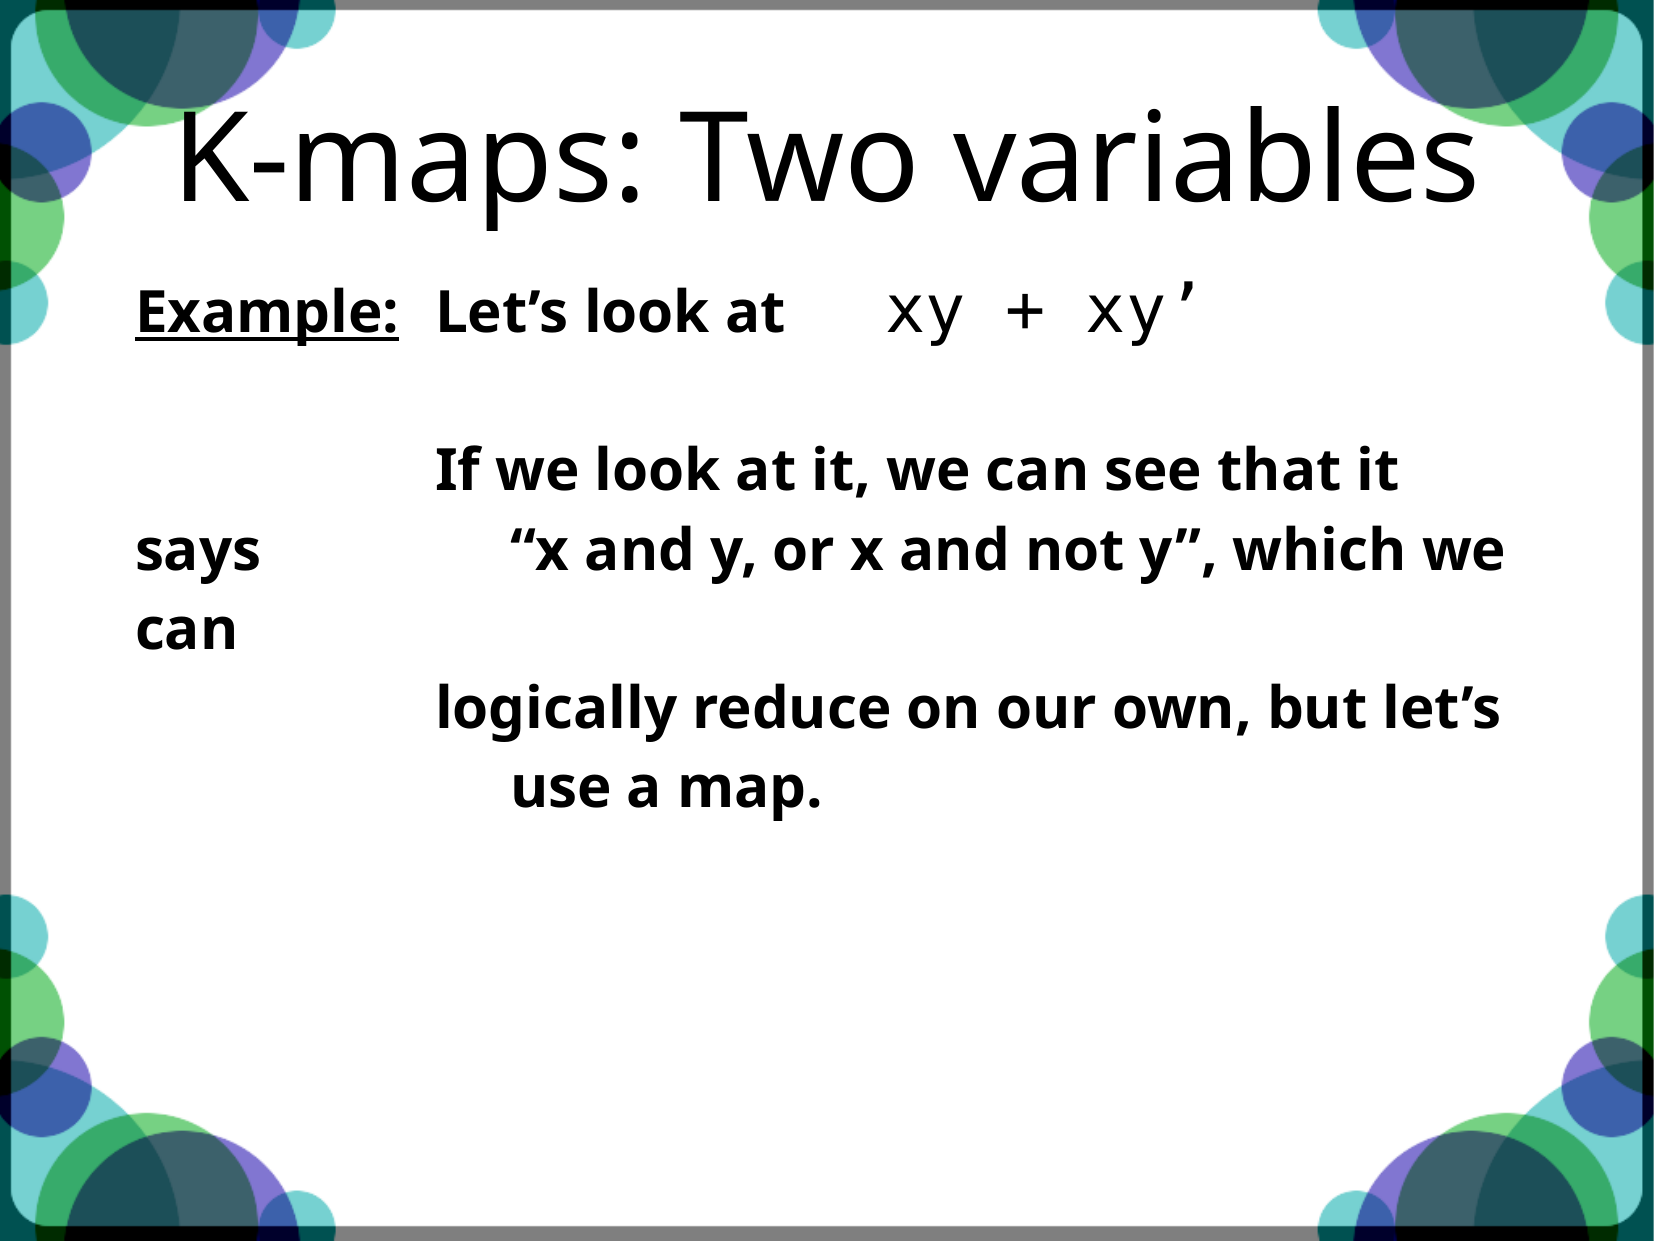

# K-maps: Two variables
Example: 	Let’s look at		xy + xy’
				If we look at it, we can see that it says 				“x and y, or x and not y”, which we can
				logically reduce on our own, but let’s 					use a map.